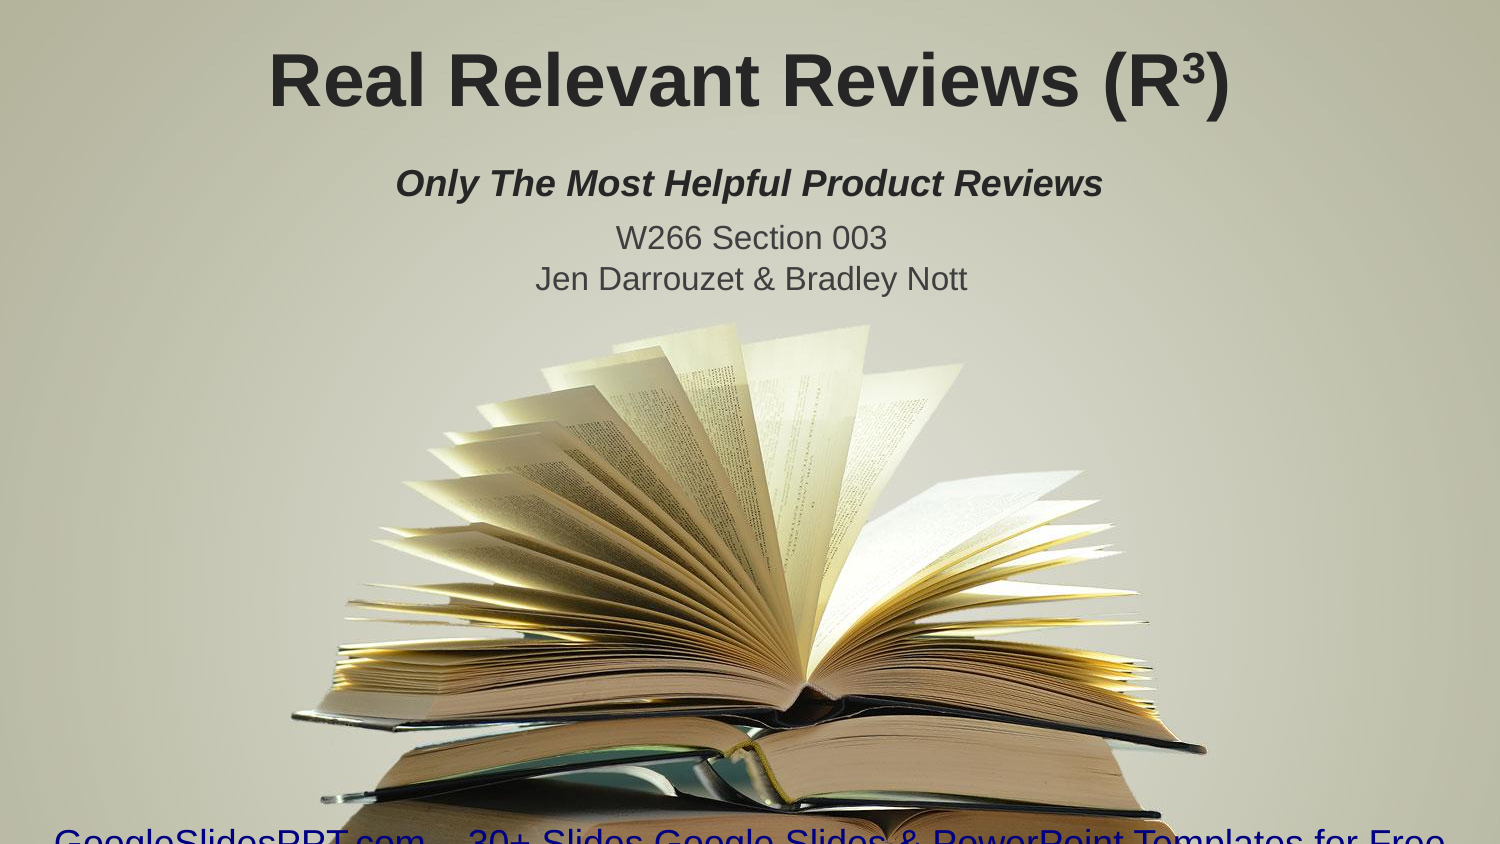

# Real Relevant Reviews (R3)
Only The Most Helpful Product Reviews
W266 Section 003
Jen Darrouzet & Bradley Nott
GoogleSlidesPPT.com _ 30+ Slides Google Slides & PowerPoint Templates for Free